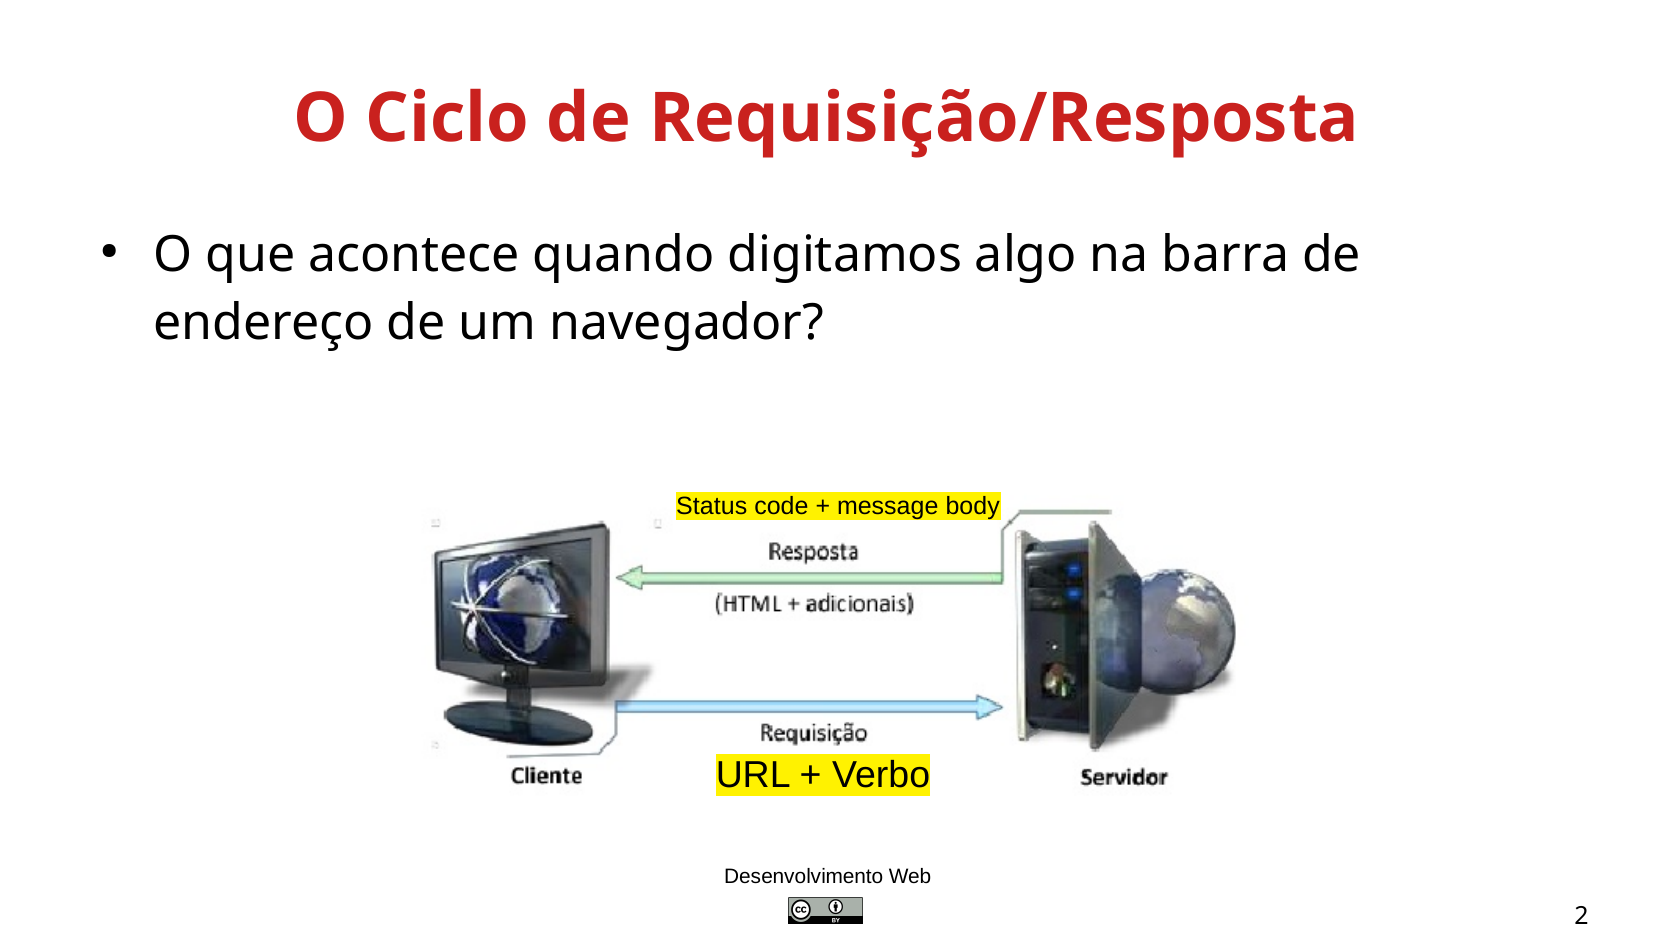

# O Ciclo de Requisição/Resposta
O que acontece quando digitamos algo na barra de endereço de um navegador?
Status code + message body
URL + Verbo
Desenvolvimento Web
2